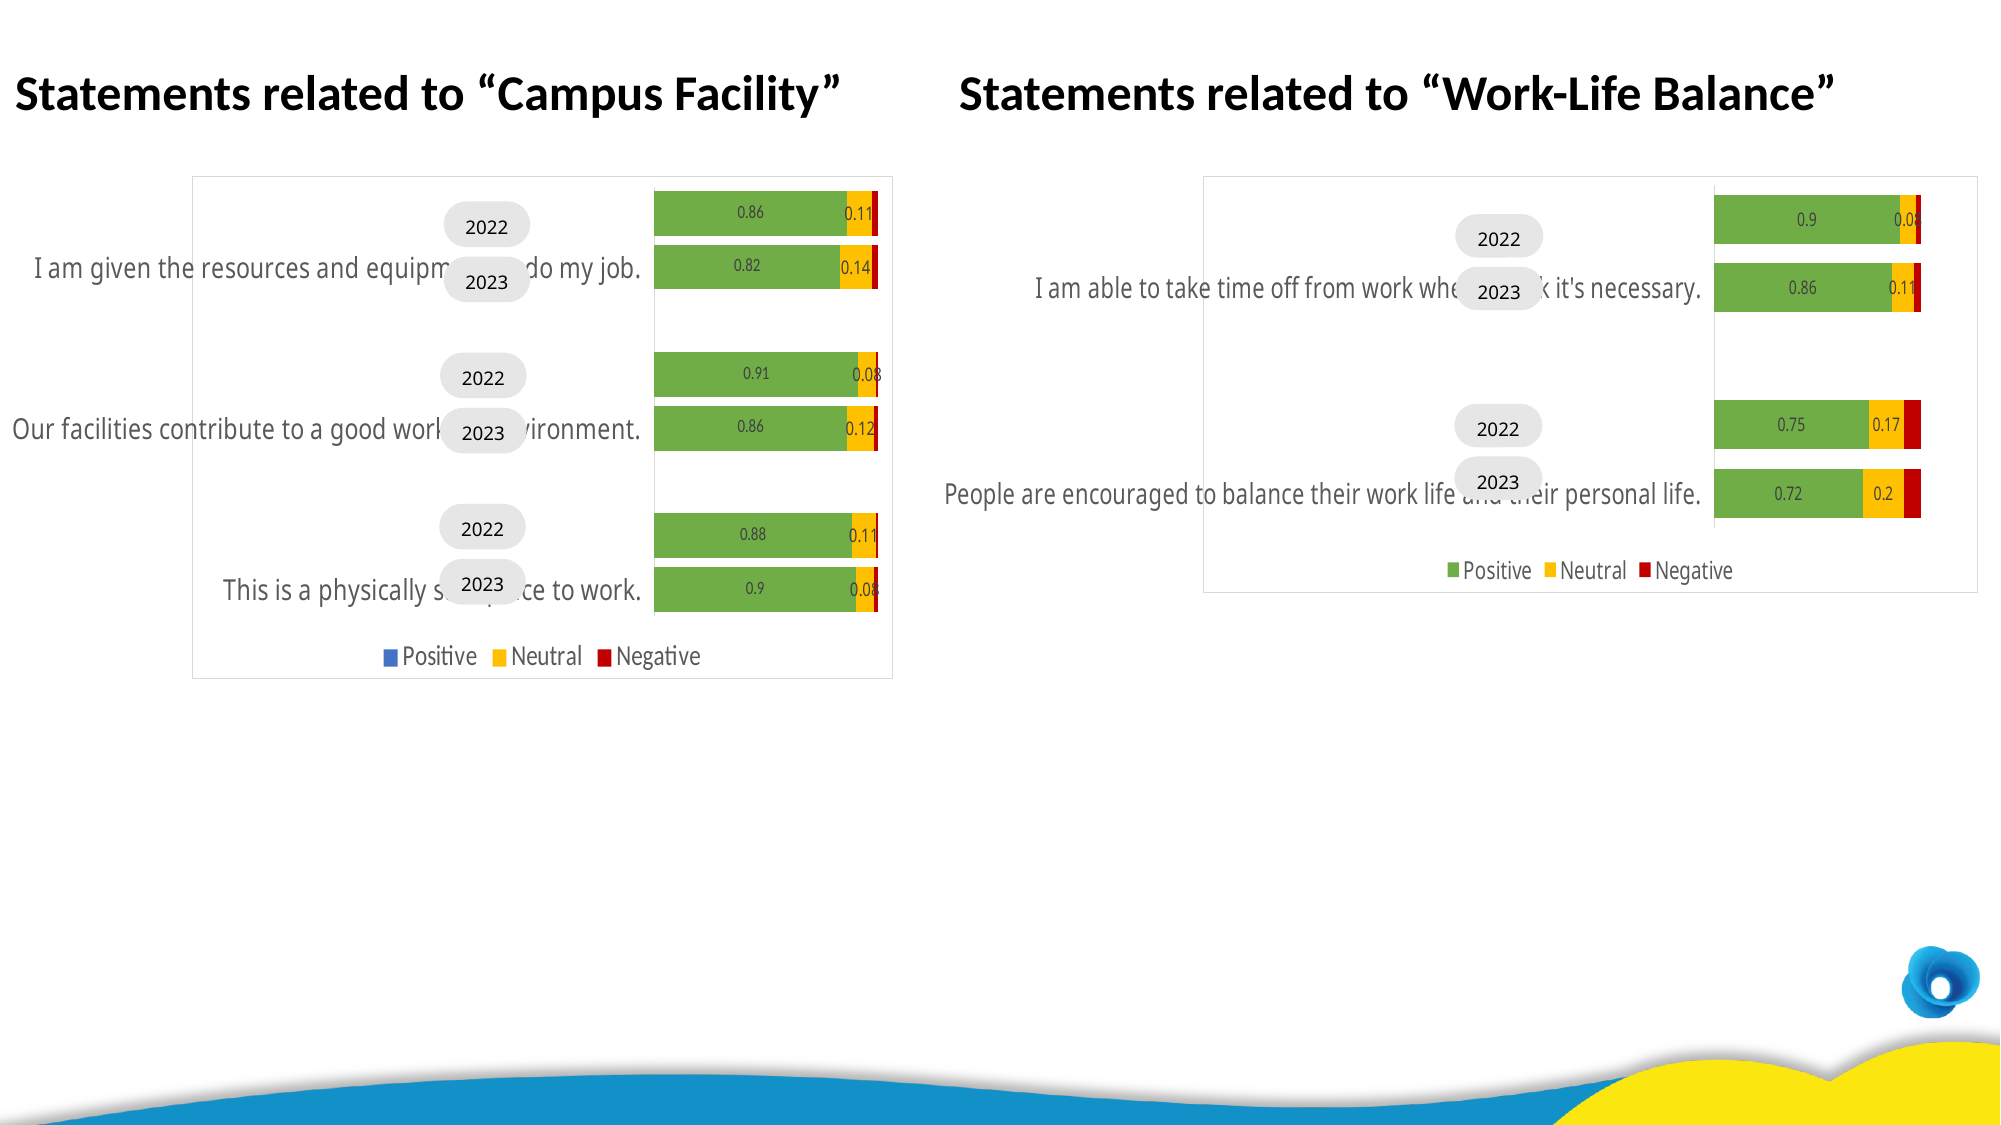

Statements related to “Work-Life Balance”
Statements related to “Campus Facility”
### Chart
| Category | Positive | Neutral | Negative |
|---|---|---|---|
| This is a physically safe place to work. | 0.9 | 0.08 | 0.02 |
| None | 0.88 | 0.11 | 0.01 |
| None | None | None | None |
| Our facilities contribute to a good working environment. | 0.86 | 0.12 | 0.02 |
| None | 0.91 | 0.08 | 0.01 |
| None | None | None | None |
| I am given the resources and equipment to do my job. | 0.82 | 0.14 | 0.03 |
| None | 0.86 | 0.11 | 0.03 |2022
2023
2022
2023
2022
2023
### Chart
| Category | Positive | Neutral | Negative |
|---|---|---|---|
| People are encouraged to balance their work life and their personal life. | 0.72 | 0.2 | 0.08 |
| None | 0.75 | 0.17 | 0.08 |
| None | None | None | None |
| I am able to take time off from work when I think it's necessary. | 0.86 | 0.11 | 0.03 |
| None | 0.9 | 0.08 | 0.02 |2022
2023
2022
2023